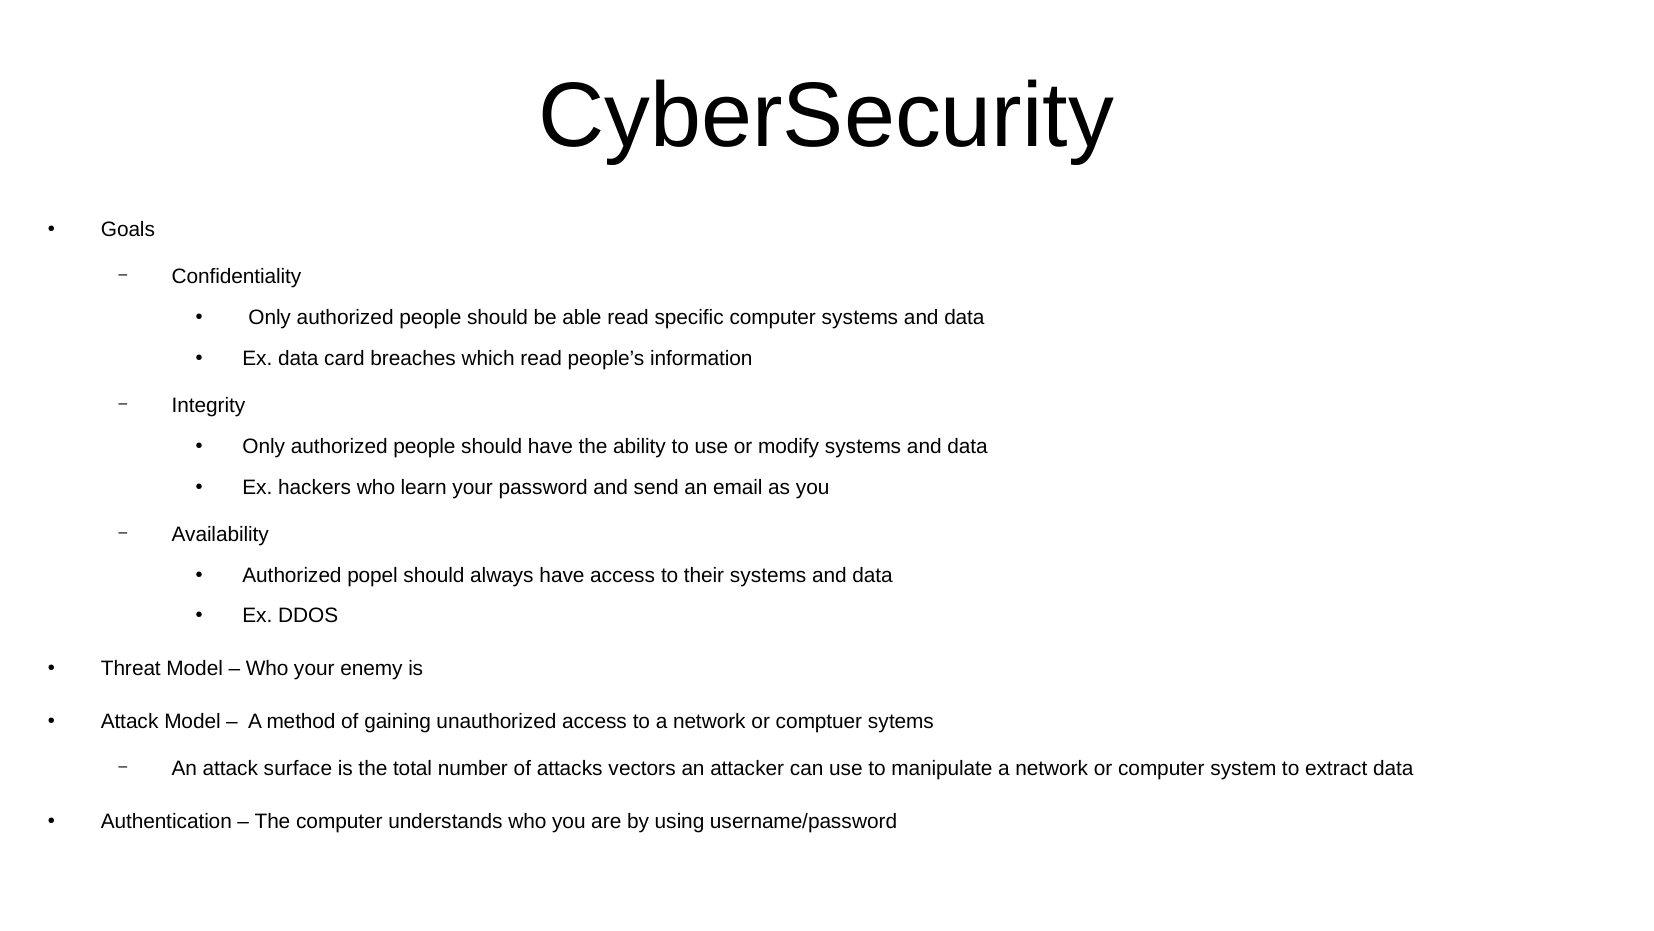

# CyberSecurity
Goals
Confidentiality
 Only authorized people should be able read specific computer systems and data
Ex. data card breaches which read people’s information
Integrity
Only authorized people should have the ability to use or modify systems and data
Ex. hackers who learn your password and send an email as you
Availability
Authorized popel should always have access to their systems and data
Ex. DDOS
Threat Model – Who your enemy is
Attack Model – A method of gaining unauthorized access to a network or comptuer sytems
An attack surface is the total number of attacks vectors an attacker can use to manipulate a network or computer system to extract data
Authentication – The computer understands who you are by using username/password